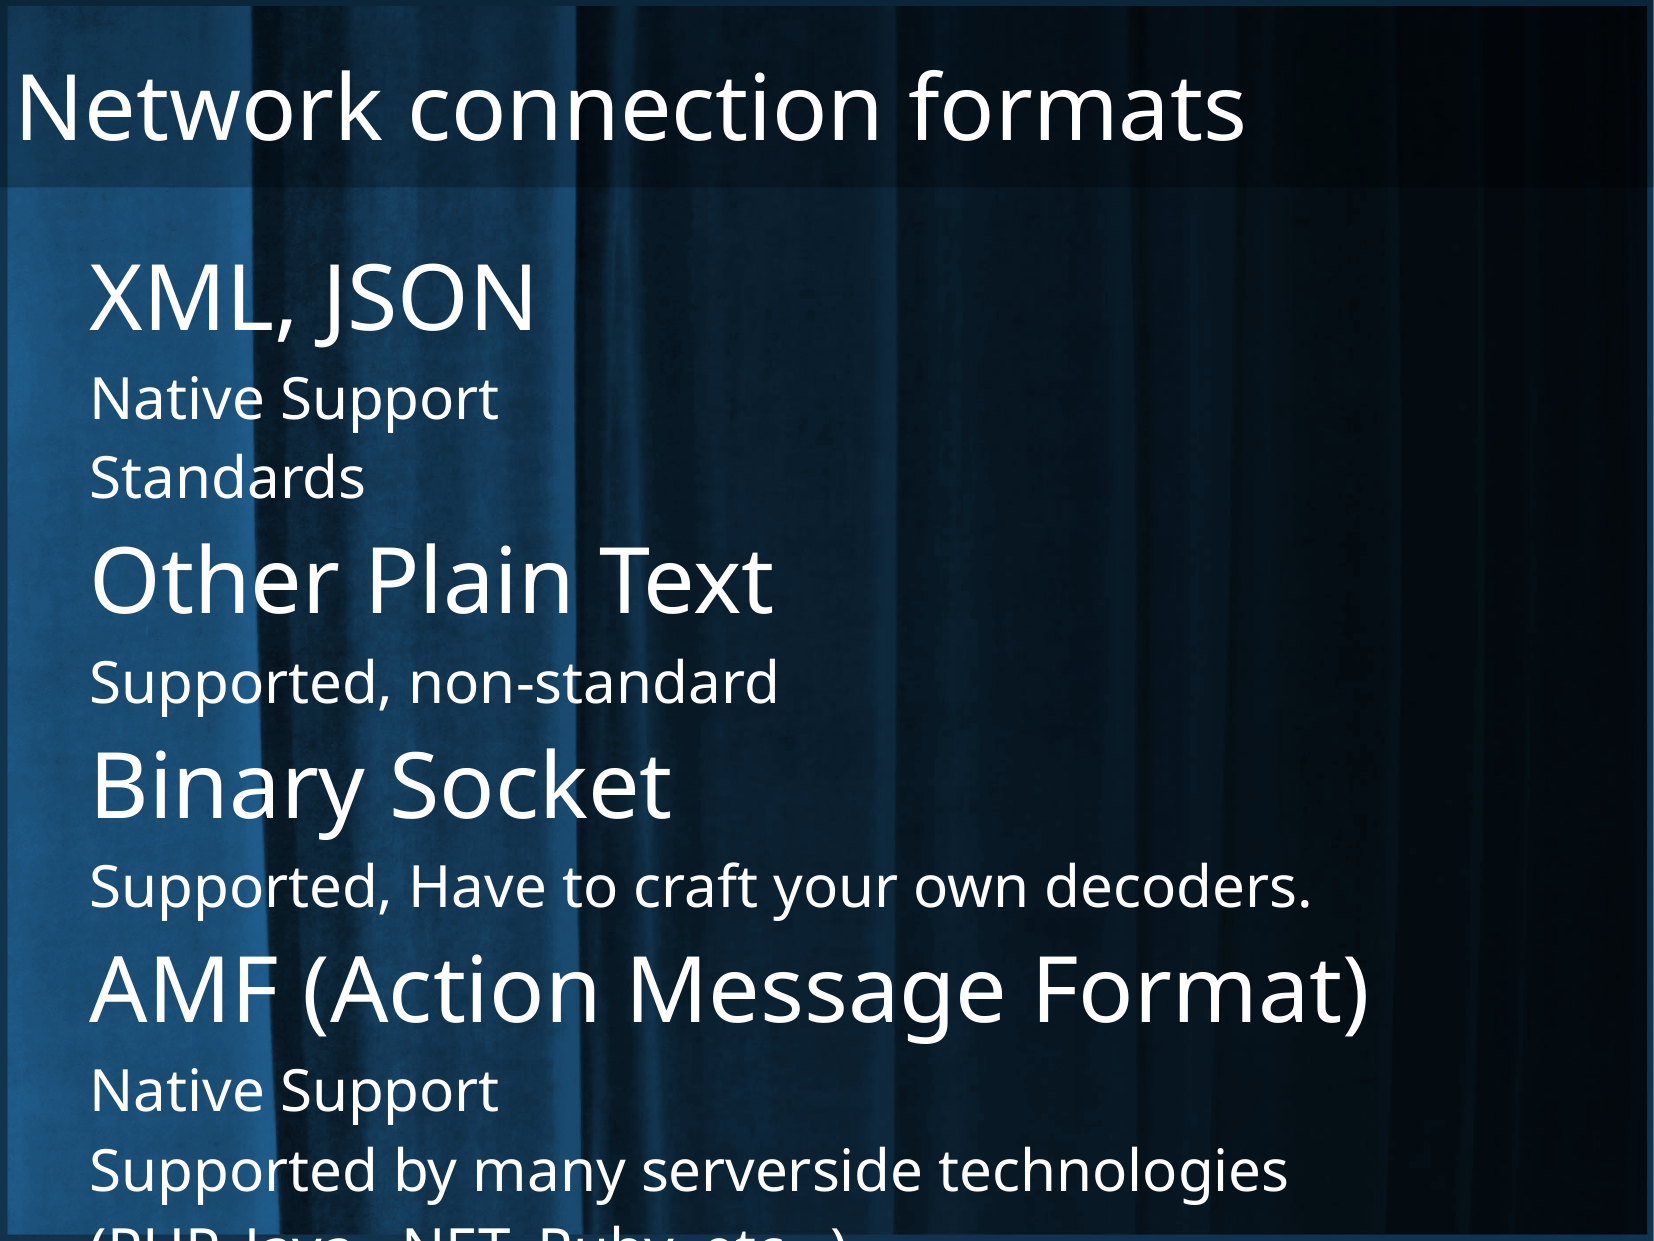

Network connection formats
XML, JSON
Native Support
Standards
Other Plain Text
Supported, non-standard
Binary Socket
Supported, Have to craft your own decoders.
AMF (Action Message Format)
Native Support
Supported by many serverside technologies
(PHP, Java, .NET, Ruby, etc...)
Faster to retrieve and decode.